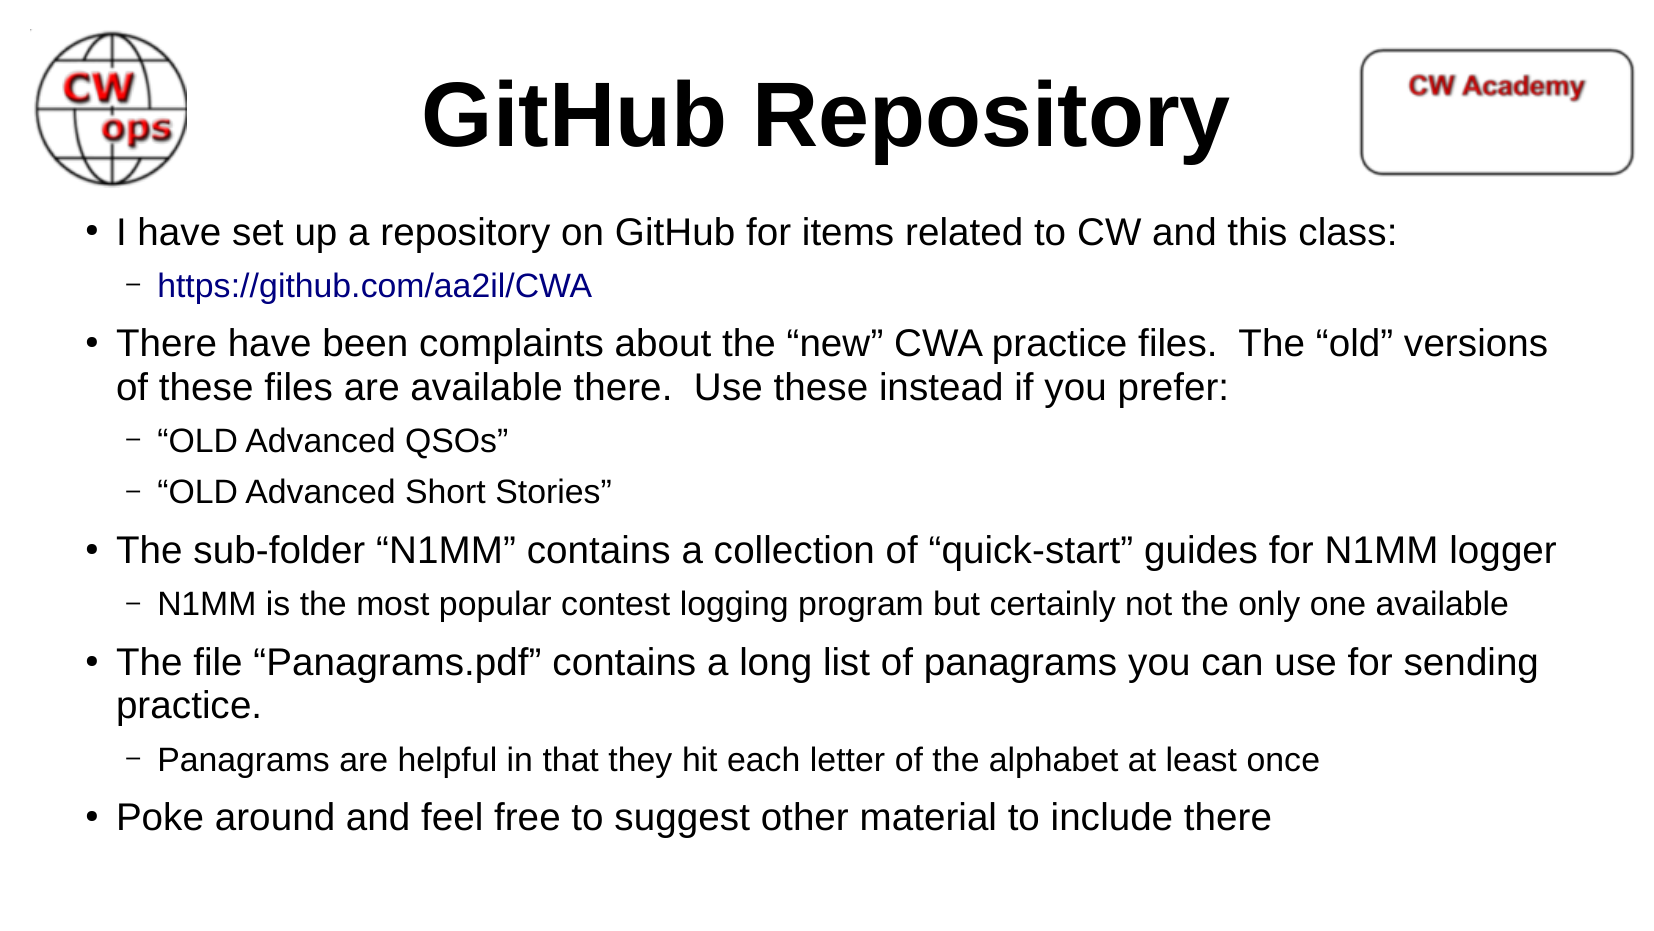

# GitHub Repository
I have set up a repository on GitHub for items related to CW and this class:
https://github.com/aa2il/CWA
There have been complaints about the “new” CWA practice files. The “old” versions of these files are available there. Use these instead if you prefer:
“OLD Advanced QSOs”
“OLD Advanced Short Stories”
The sub-folder “N1MM” contains a collection of “quick-start” guides for N1MM logger
N1MM is the most popular contest logging program but certainly not the only one available
The file “Panagrams.pdf” contains a long list of panagrams you can use for sending practice.
Panagrams are helpful in that they hit each letter of the alphabet at least once
Poke around and feel free to suggest other material to include there